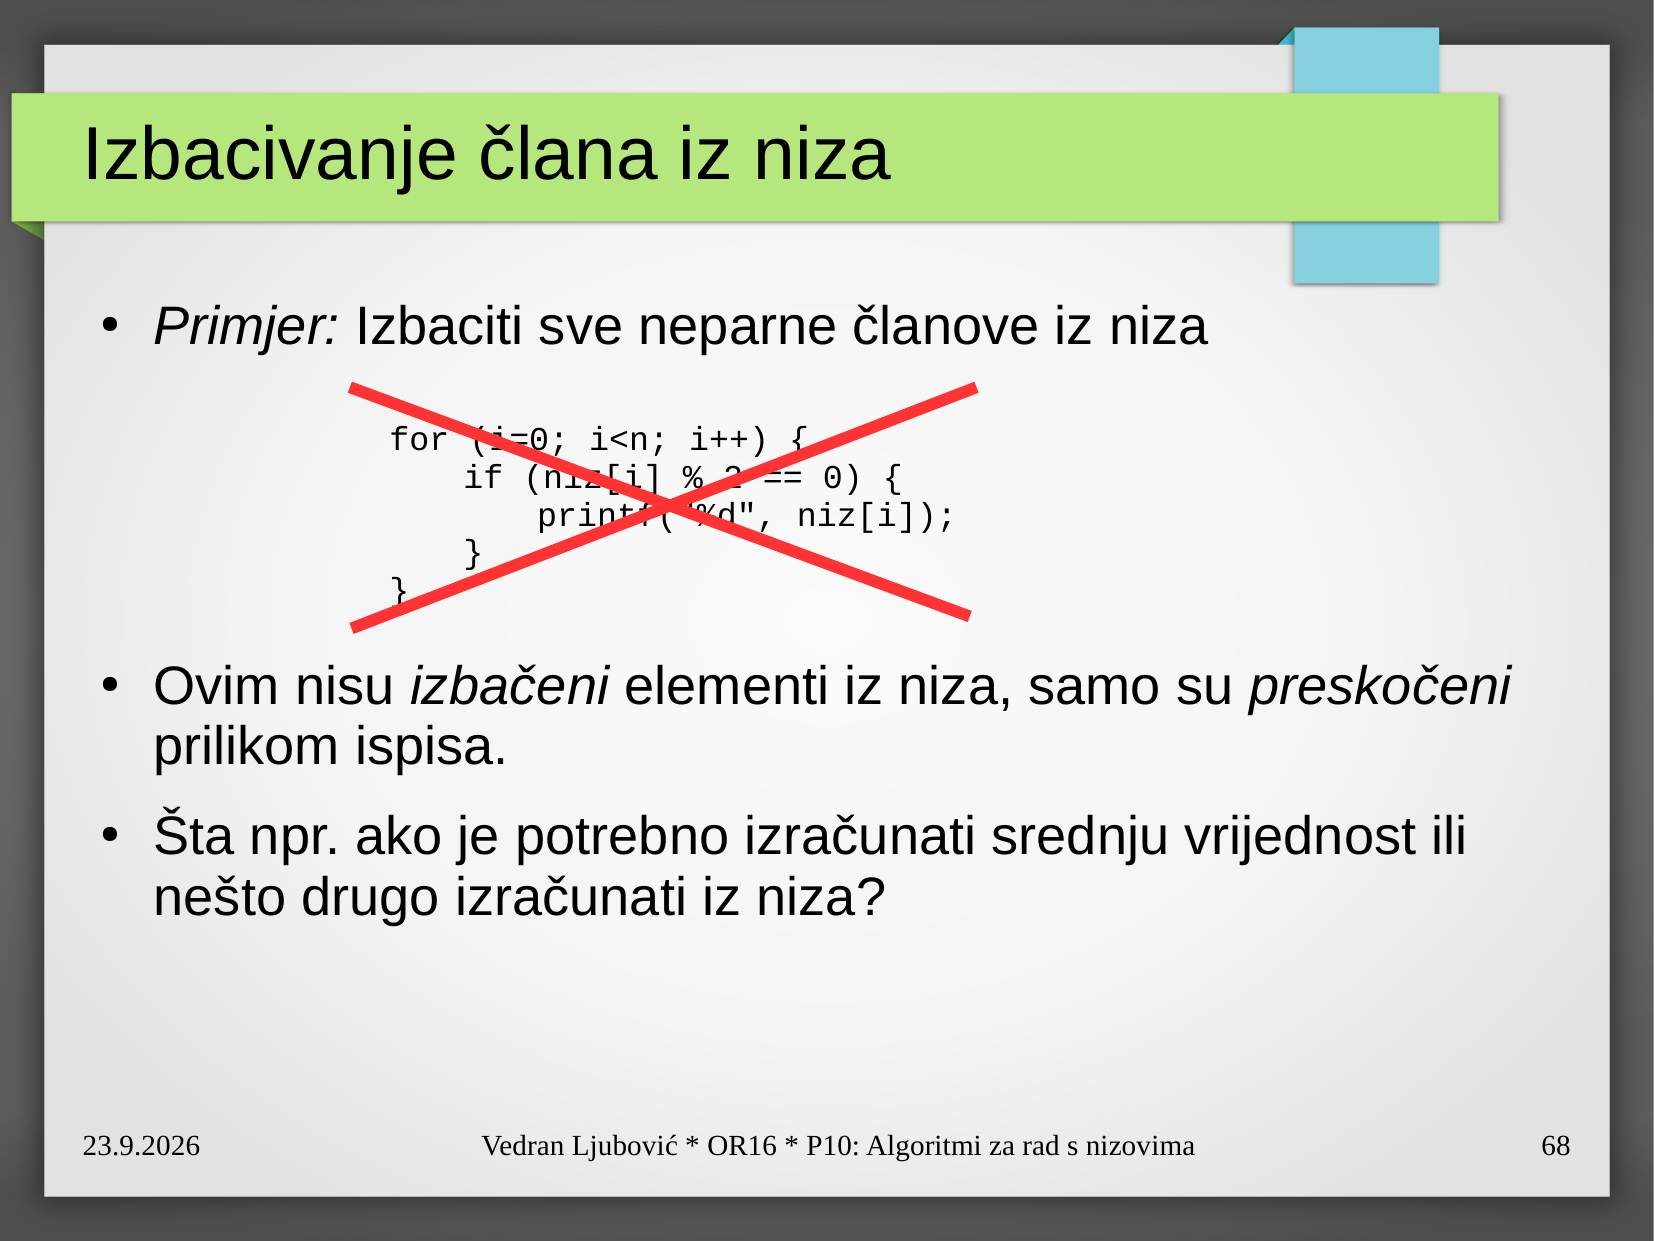

# Izbacivanje člana iz niza
Primjer: Izbaciti sve neparne članove iz niza
Ovim nisu izbačeni elementi iz niza, samo su preskočeni prilikom ispisa.
Šta npr. ako je potrebno izračunati srednju vrijednost ili nešto drugo izračunati iz niza?
	for (i=0; i<n; i++) {
		if (niz[i] % 2 == 0) {
			printf("%d", niz[i]);
		}
	}
Vedran Ljubović * OR16 * P10: Algoritmi za rad s nizovima
68